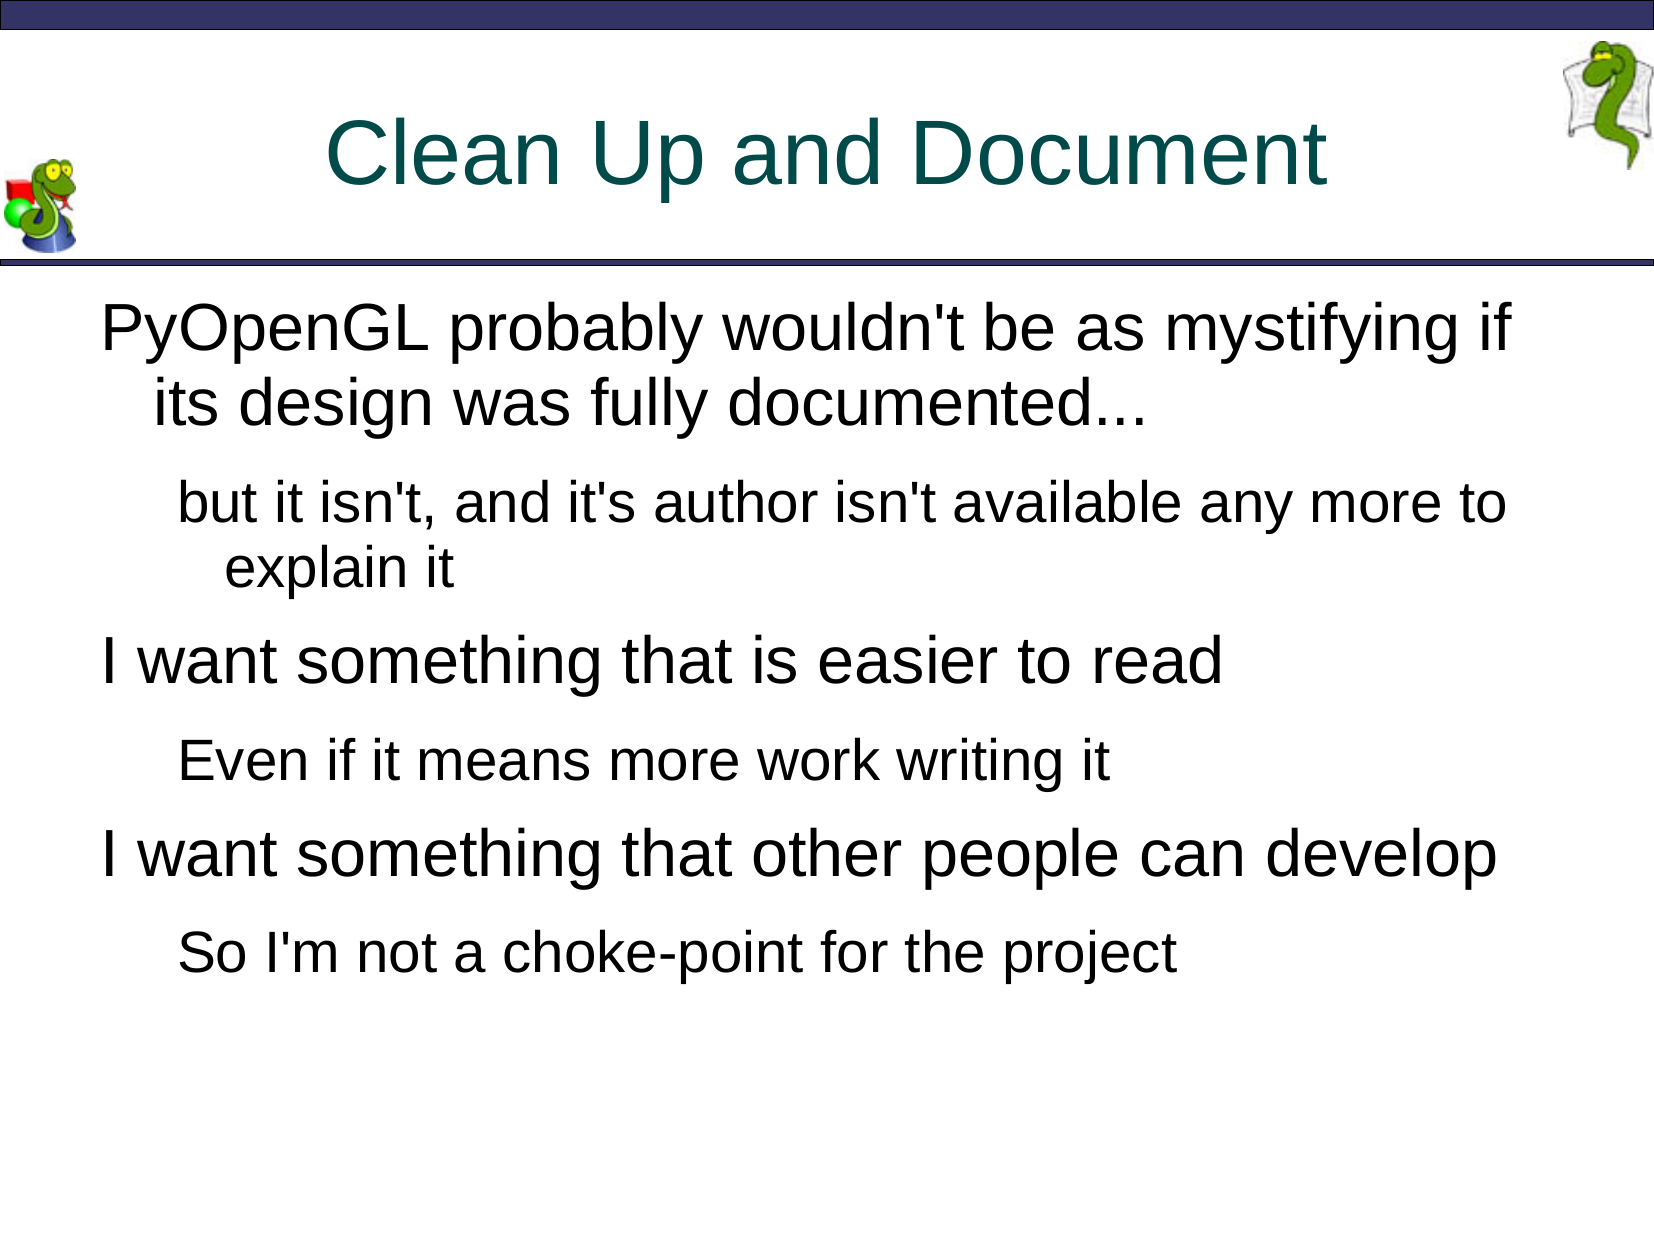

# Clean Up and Document
PyOpenGL probably wouldn't be as mystifying if its design was fully documented...
but it isn't, and it's author isn't available any more to explain it
I want something that is easier to read
Even if it means more work writing it
I want something that other people can develop
So I'm not a choke-point for the project